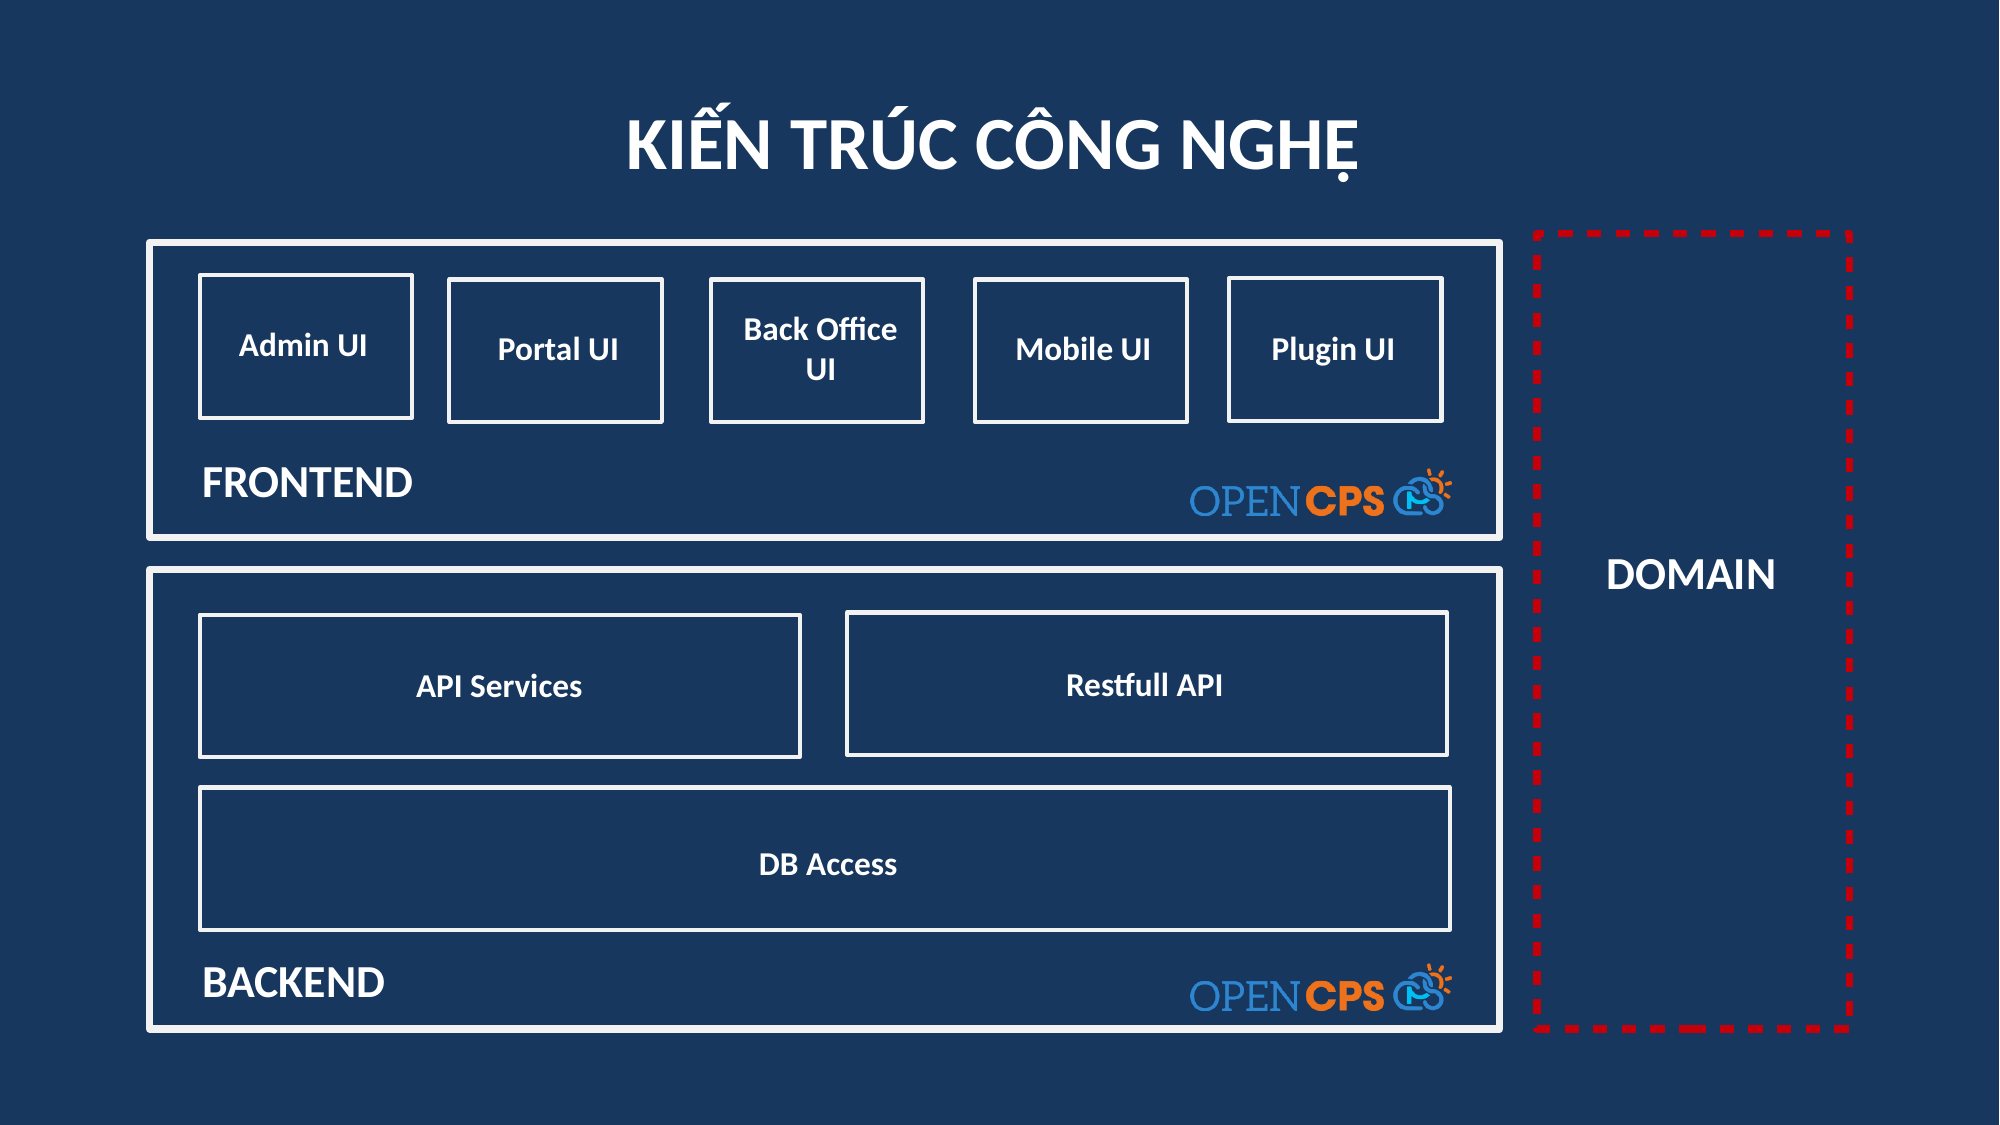

KIẾN TRÚC CÔNG NGHỆ
Back Office UI
Admin UI
Portal UI
Mobile UI
Plugin UI
FRONTEND
DOMAIN
Restfull API
API Services
DB Access
BACKEND